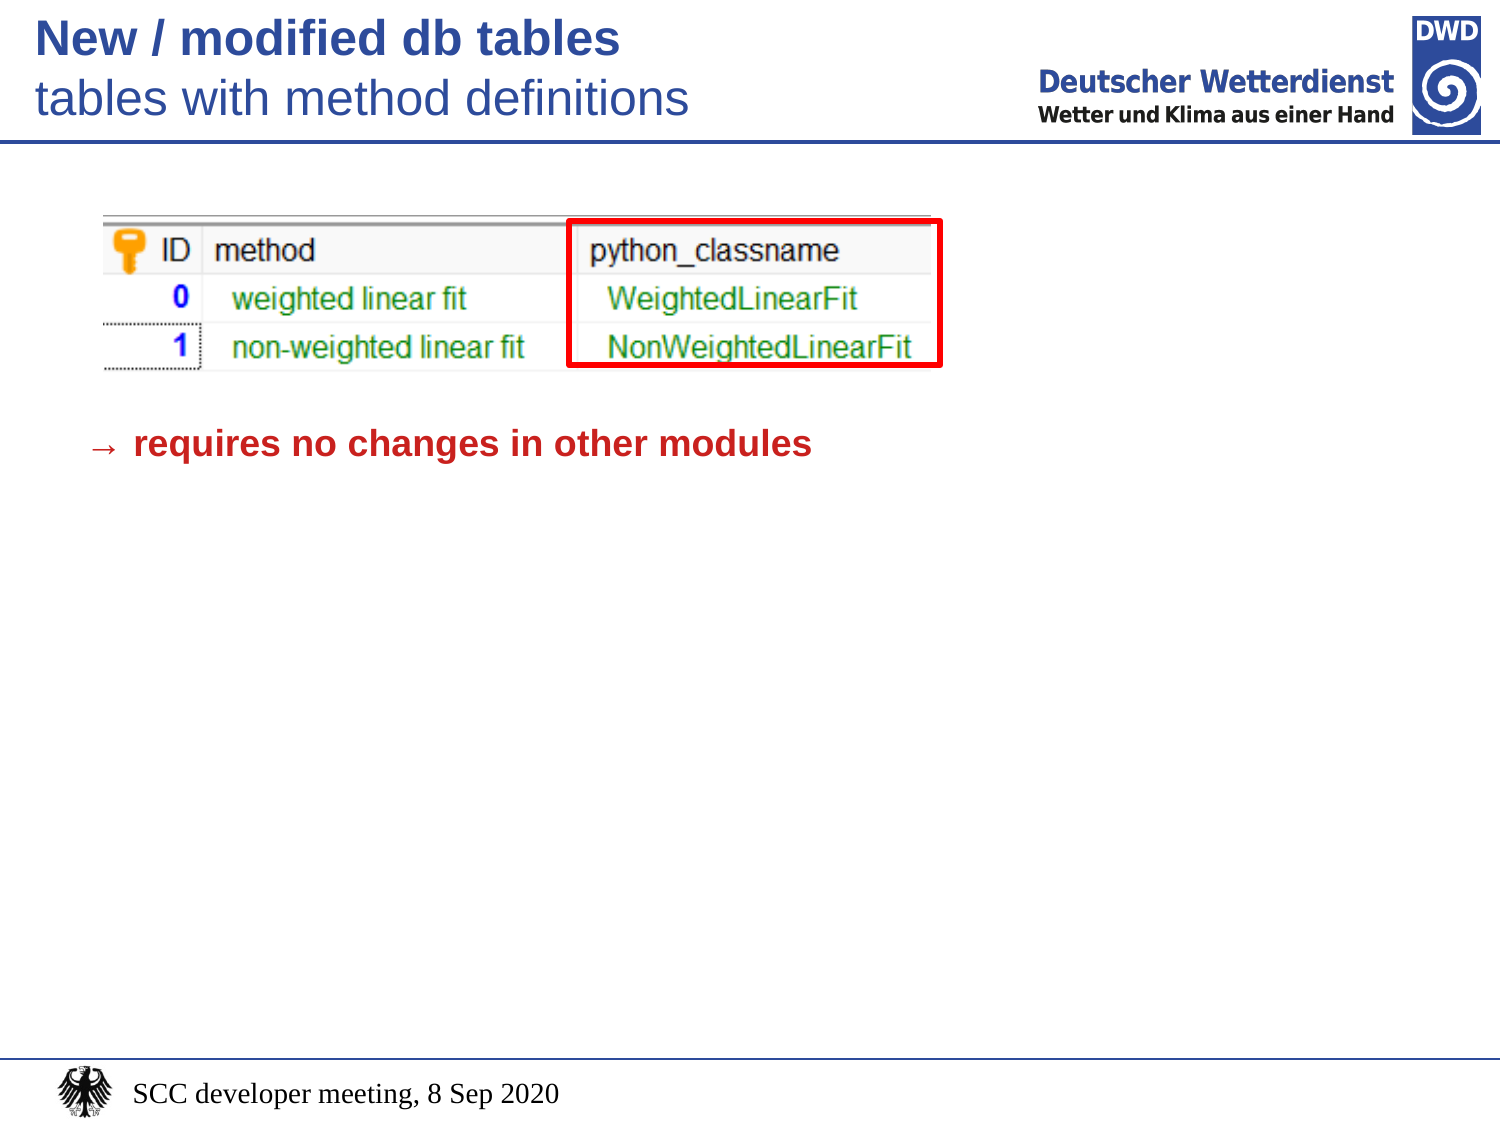

New / modified db tables
tables with method definitions
→ requires no changes in other modules